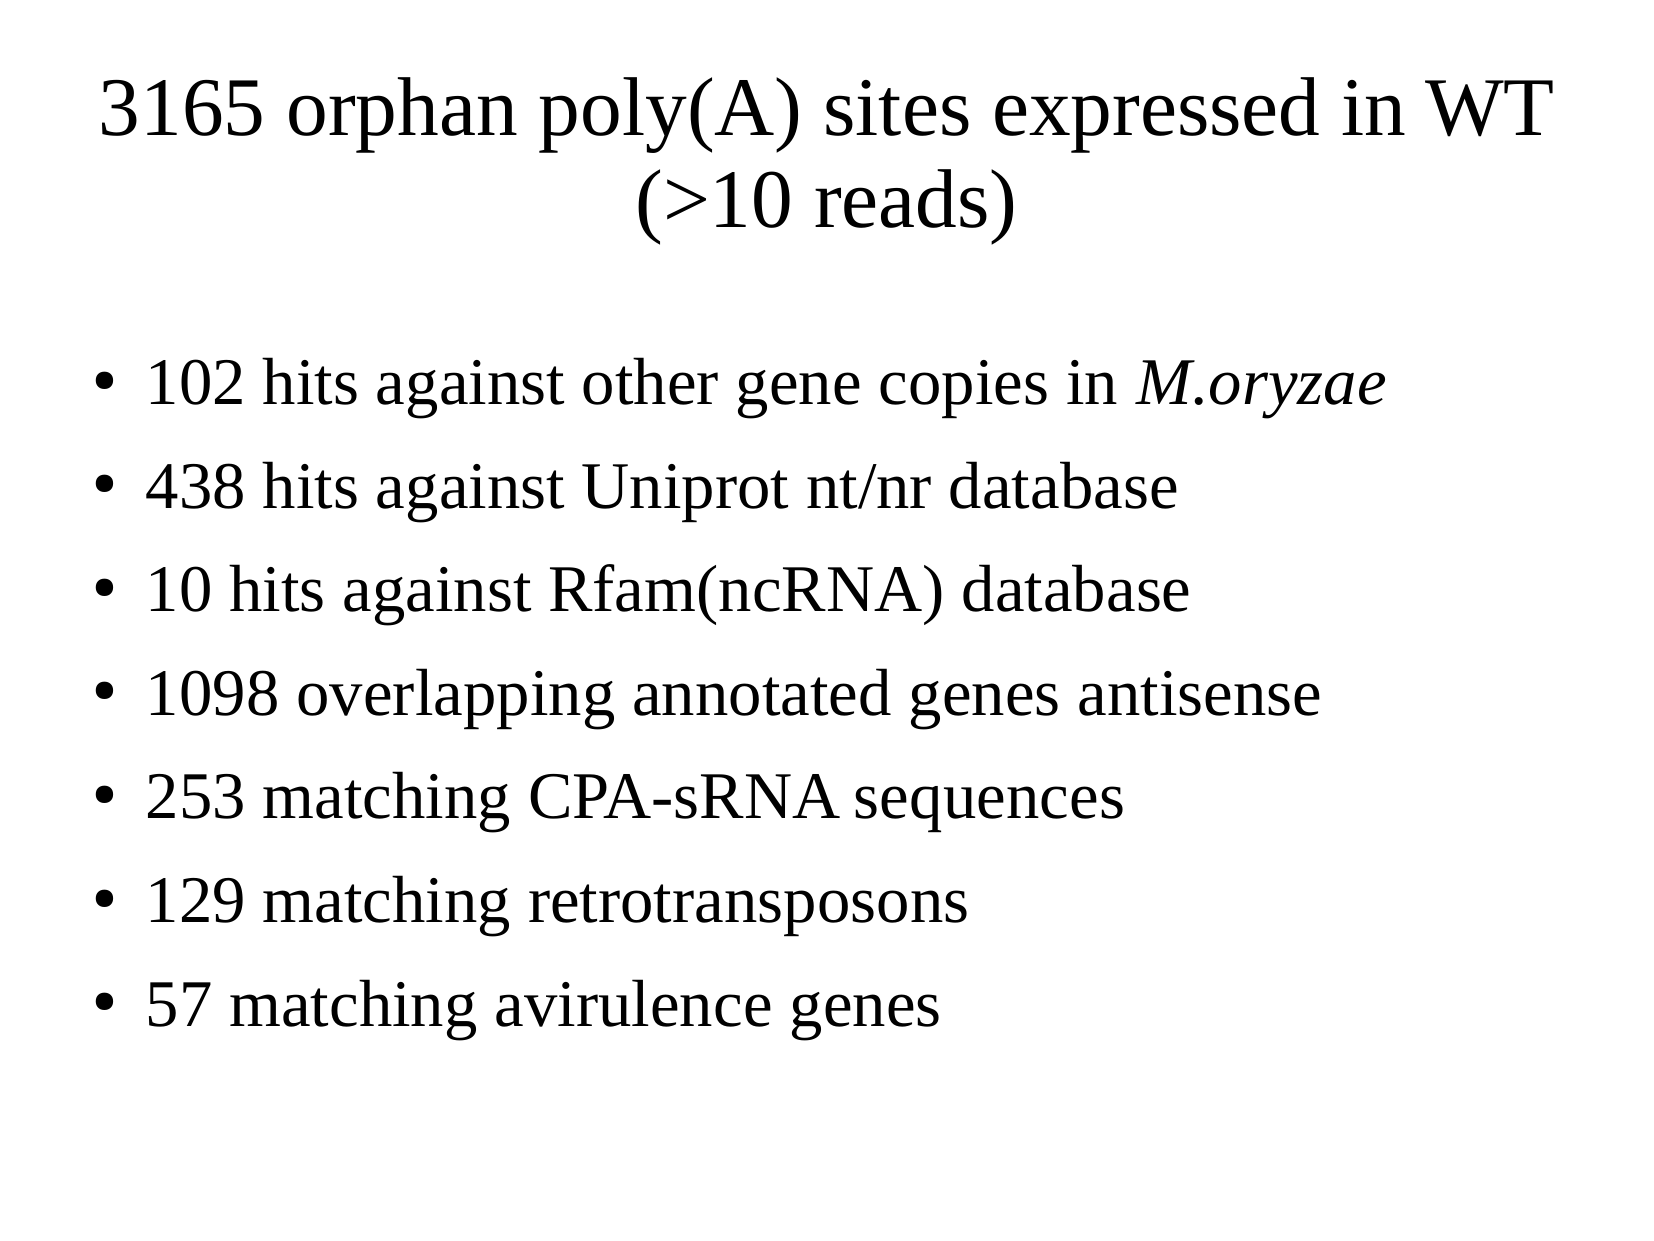

# 3165 orphan poly(A) sites expressed in WT (>10 reads)
102 hits against other gene copies in M.oryzae
438 hits against Uniprot nt/nr database
10 hits against Rfam(ncRNA) database
1098 overlapping annotated genes antisense
253 matching CPA-sRNA sequences
129 matching retrotransposons
57 matching avirulence genes